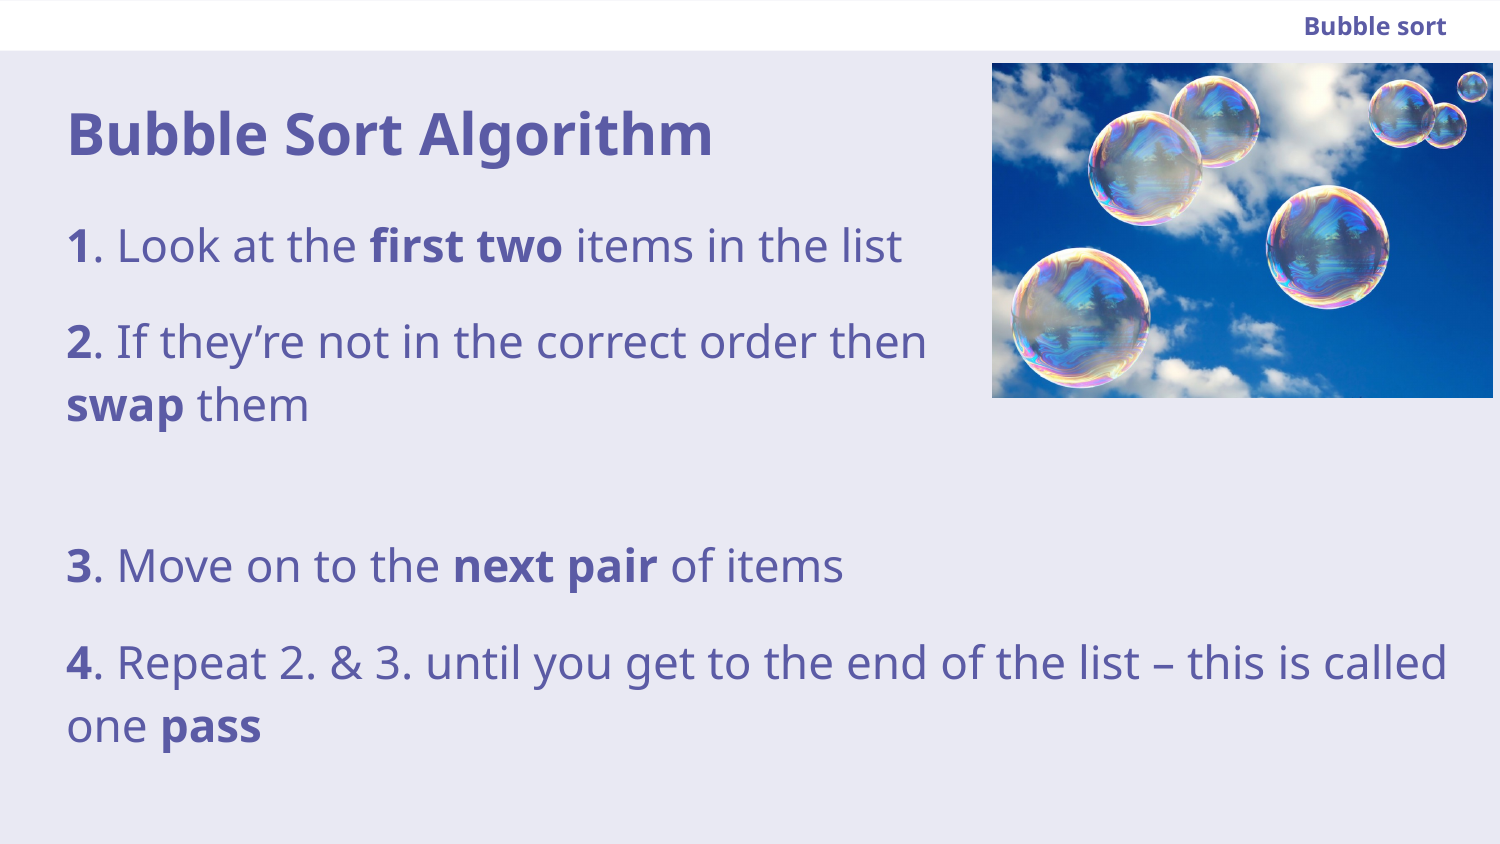

# Bubble sort
Bubble Sort Algorithm
1. Look at the first two items in the list
2. If they’re not in the correct order then swap them
3. Move on to the next pair of items
4. Repeat 2. & 3. until you get to the end of the list – this is called one pass